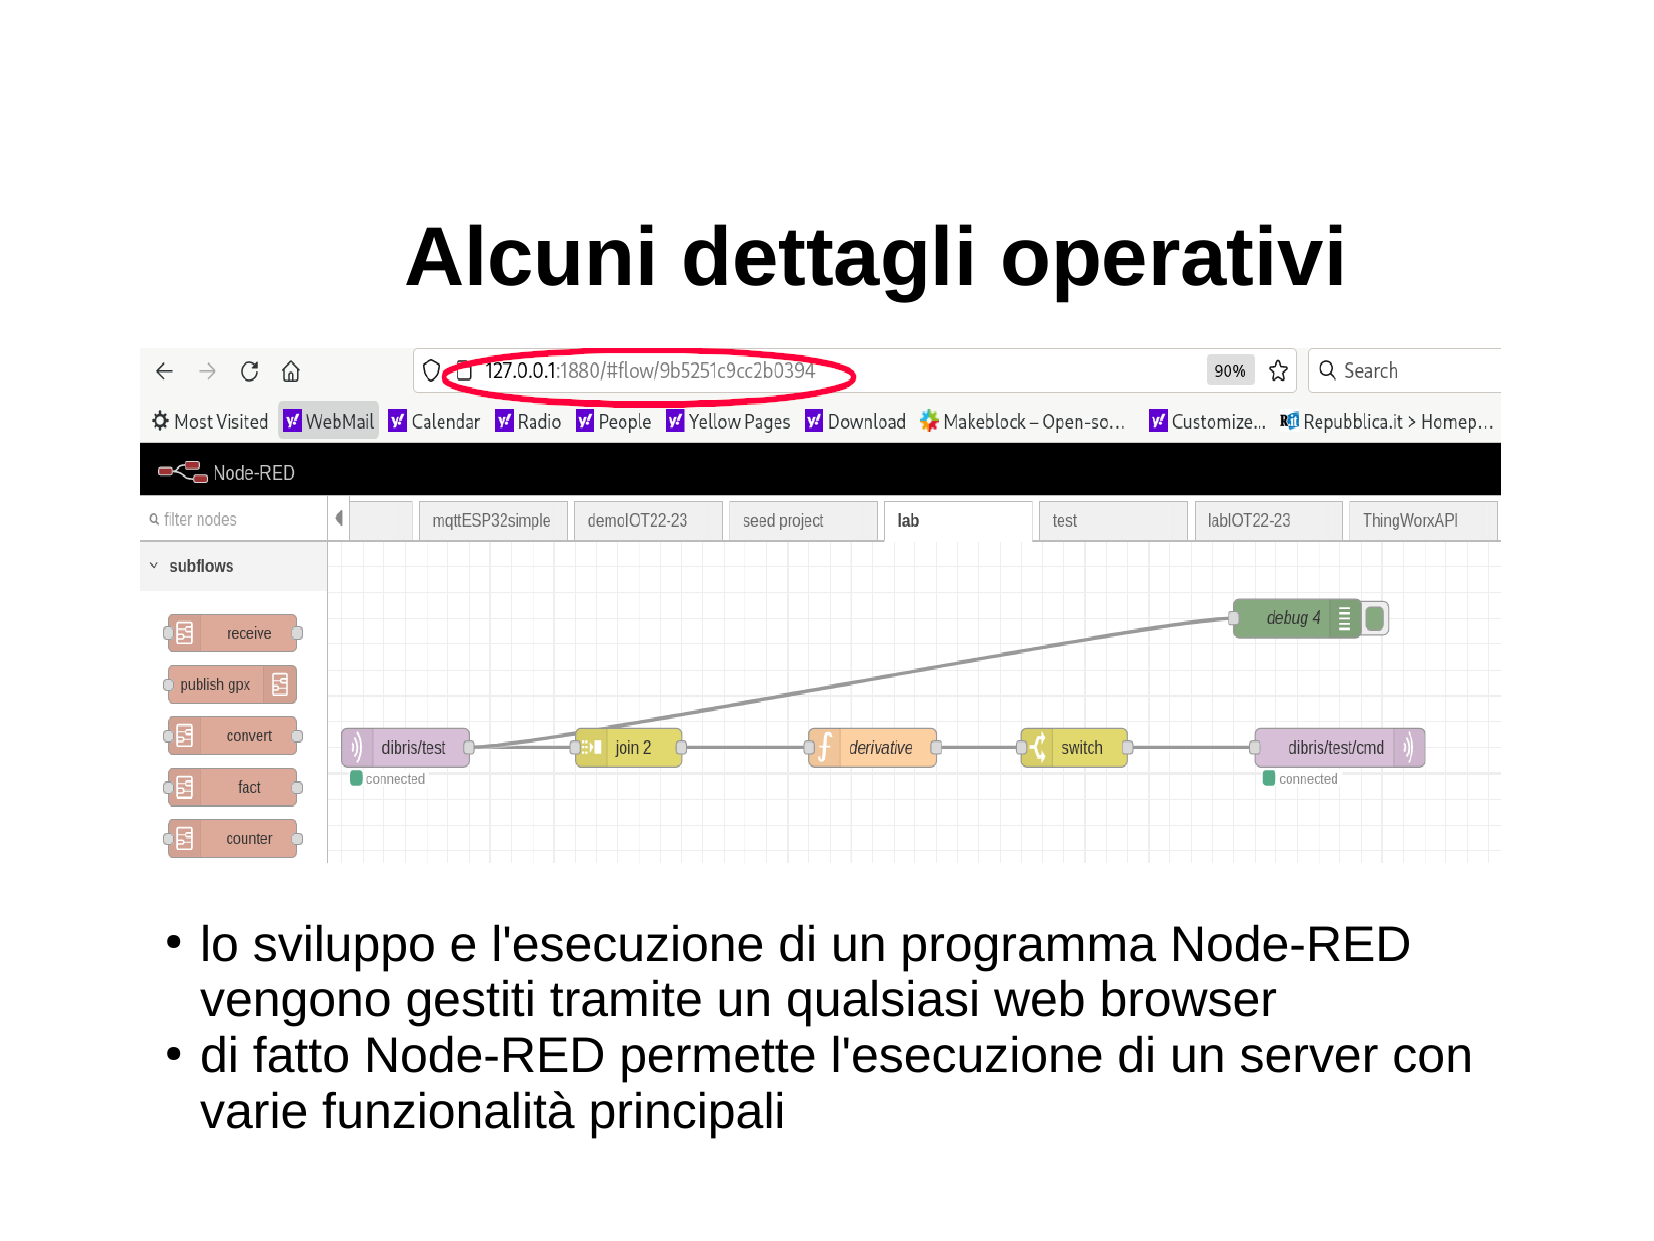

Alcuni dettagli operativi
lo sviluppo e l'esecuzione di un programma Node-RED vengono gestiti tramite un qualsiasi web browser
di fatto Node-RED permette l'esecuzione di un server con varie funzionalità principali